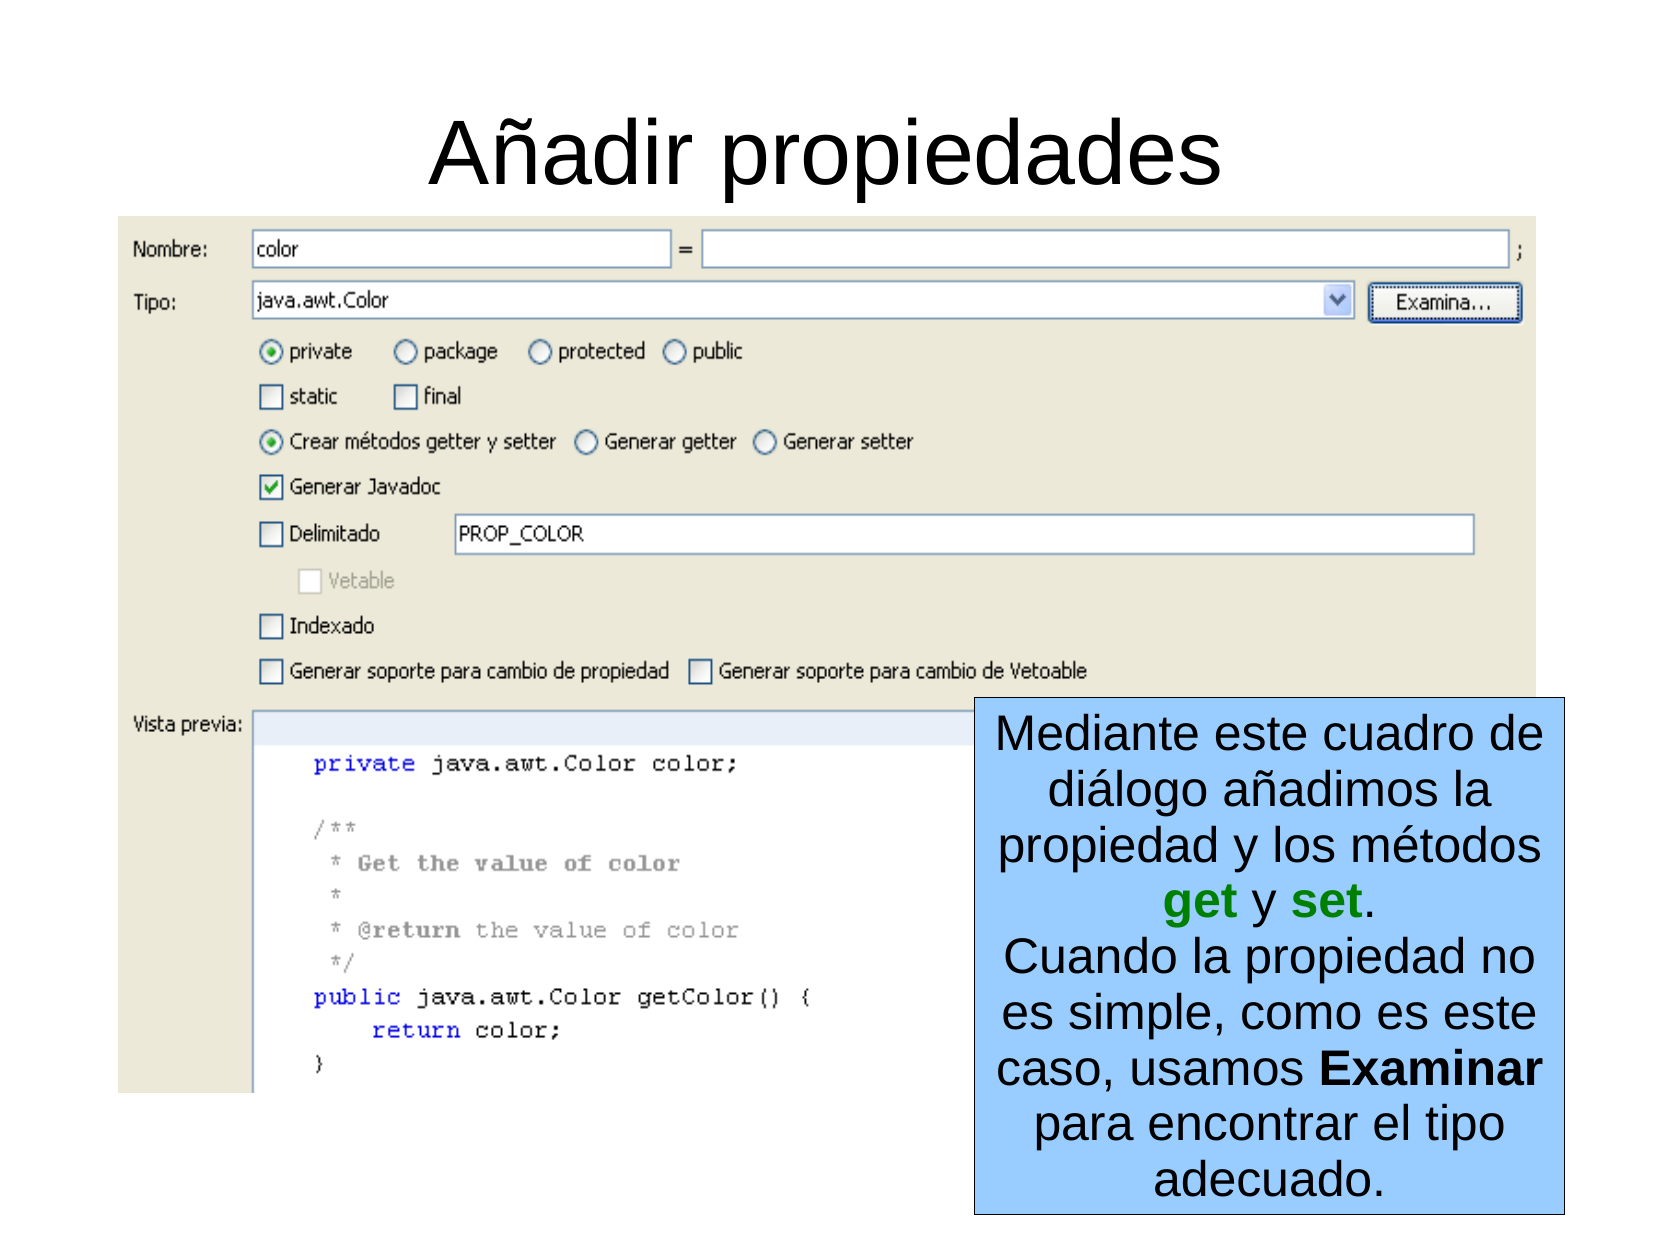

# Añadir propiedades
Mediante este cuadro de diálogo añadimos la propiedad y los métodos get y set.
Cuando la propiedad no es simple, como es este caso, usamos Examinar para encontrar el tipo adecuado.